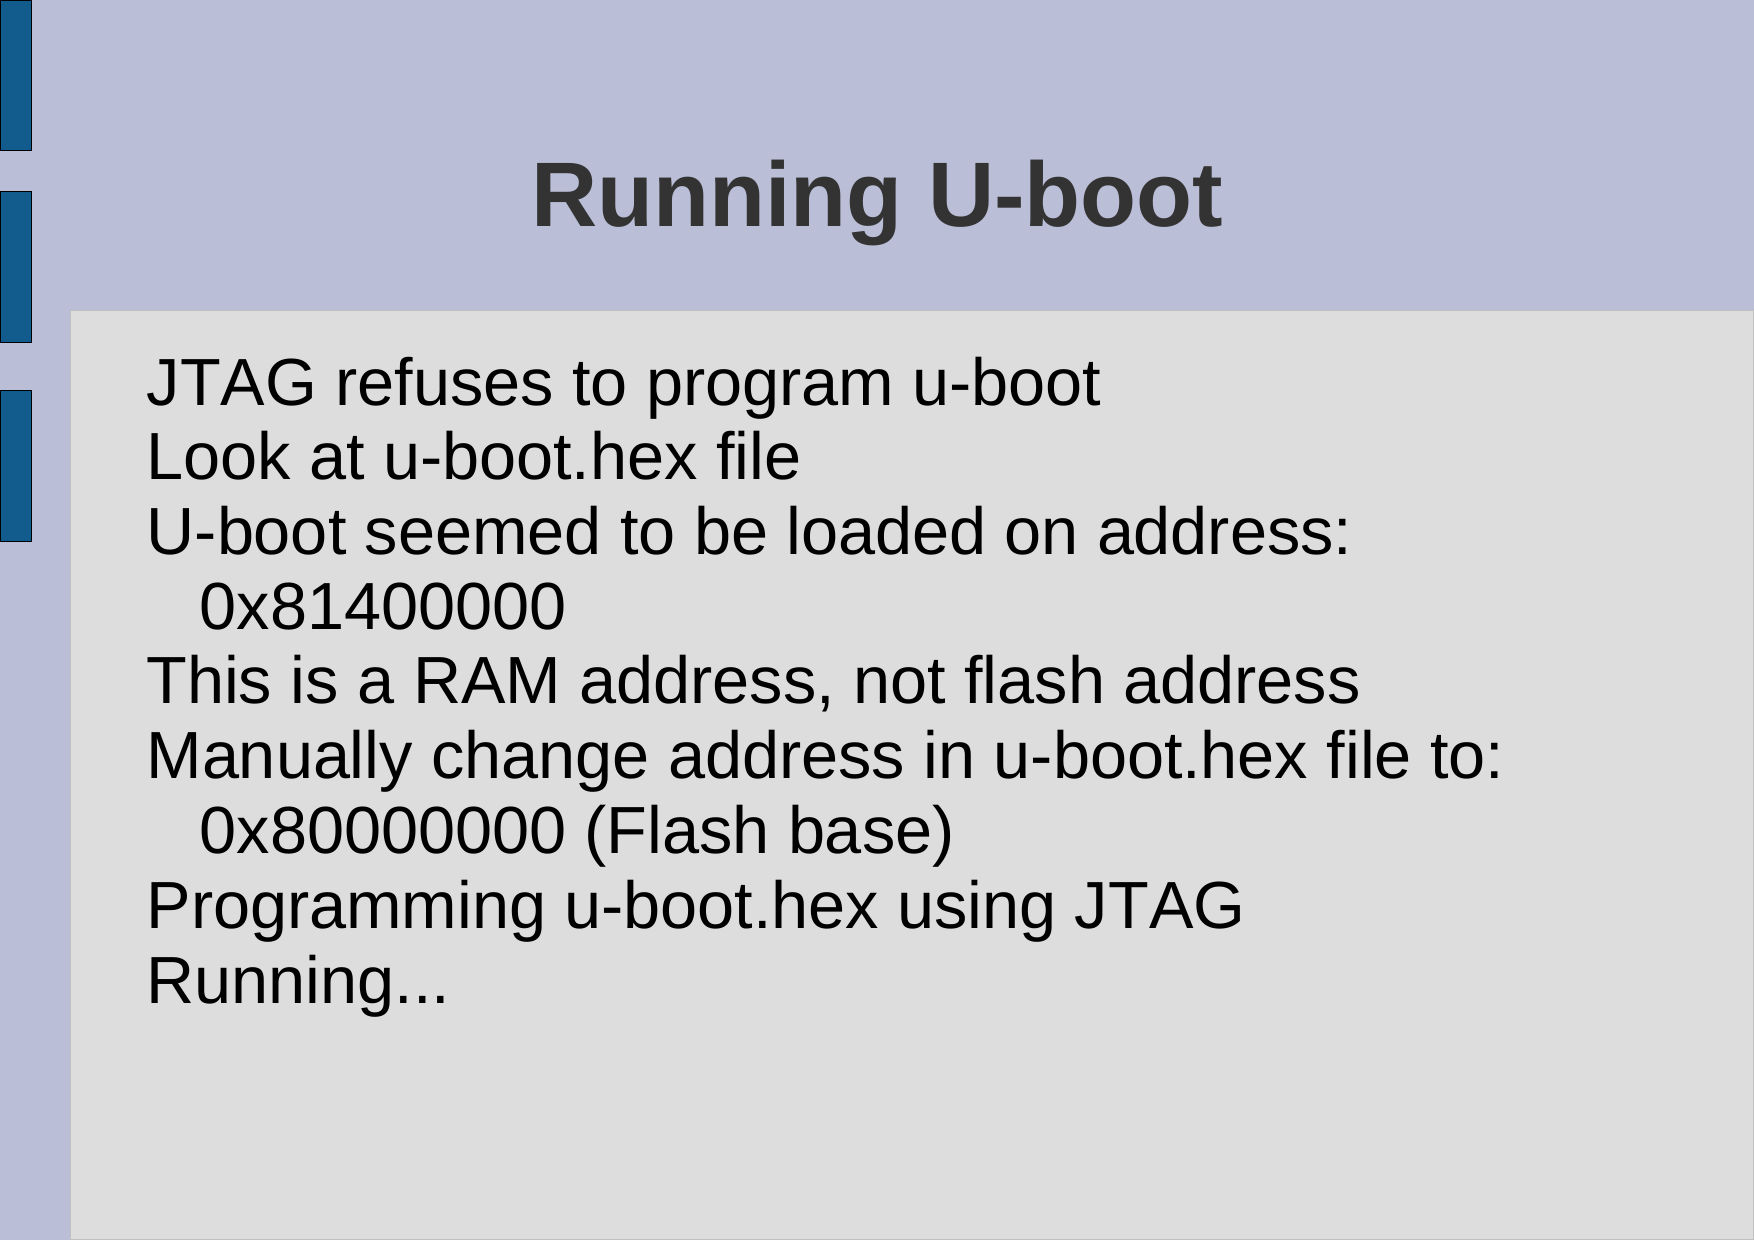

# Running U-boot
JTAG refuses to program u-boot
Look at u-boot.hex file
U-boot seemed to be loaded on address: 0x81400000
This is a RAM address, not flash address
Manually change address in u-boot.hex file to: 0x80000000 (Flash base)
Programming u-boot.hex using JTAG
Running...